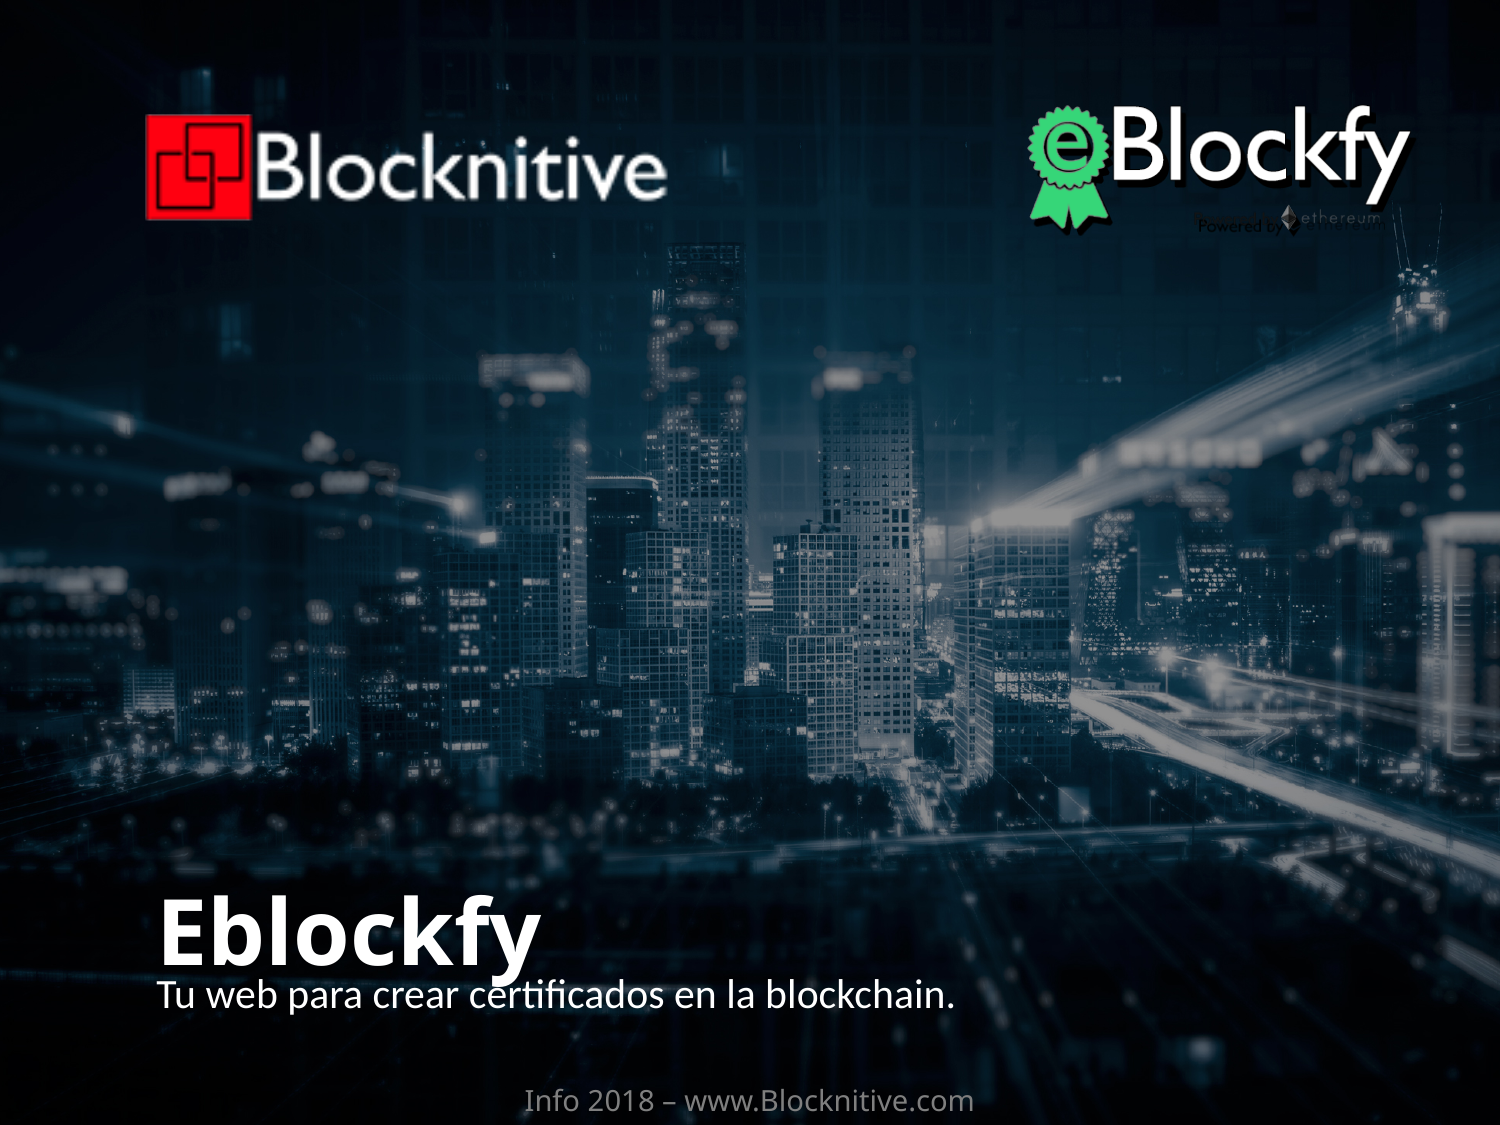

Eblockfy
Tu web para crear certificados en la blockchain.